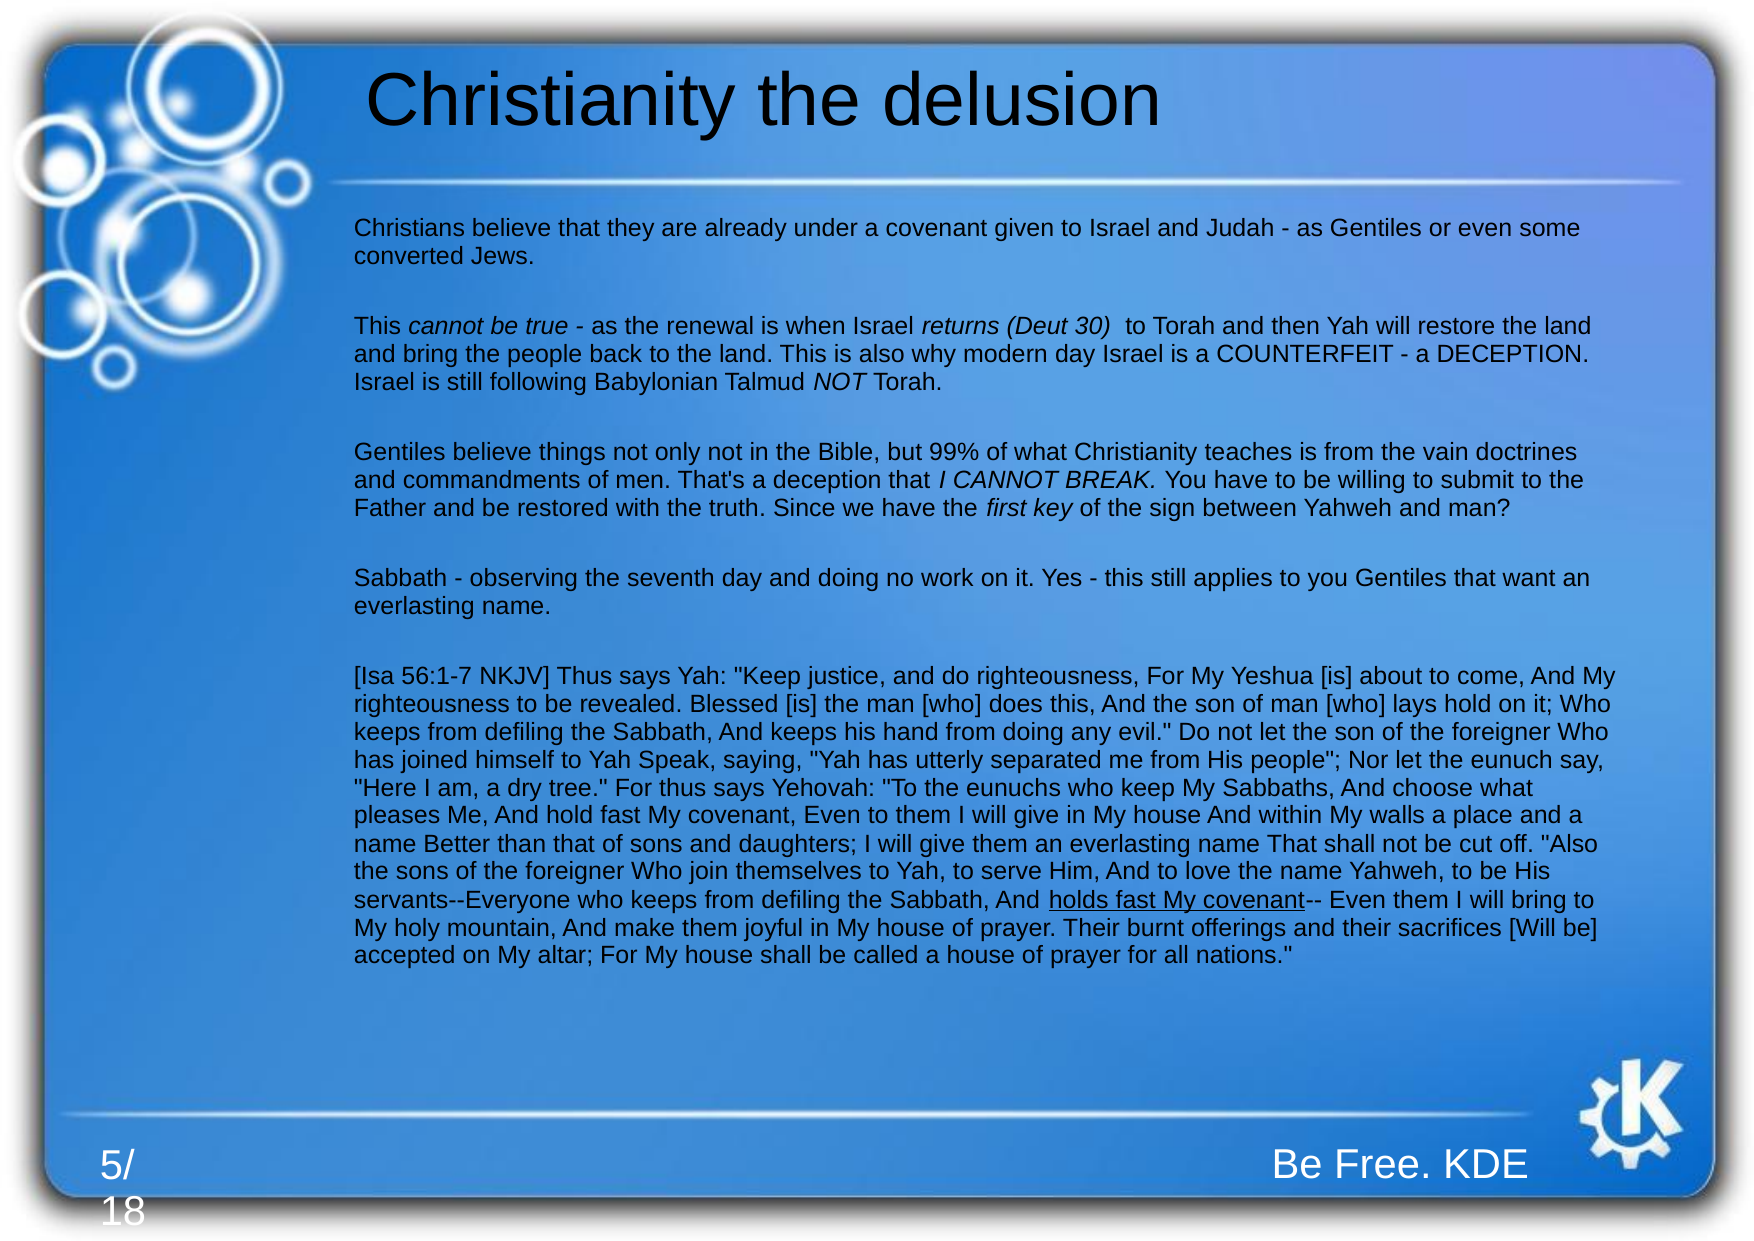

Christianity the delusion
Christians believe that they are already under a covenant given to Israel and Judah - as Gentiles or even some converted Jews.
This cannot be true - as the renewal is when Israel returns (Deut 30) to Torah and then Yah will restore the land and bring the people back to the land. This is also why modern day Israel is a COUNTERFEIT - a DECEPTION. Israel is still following Babylonian Talmud NOT Torah.
Gentiles believe things not only not in the Bible, but 99% of what Christianity teaches is from the vain doctrines and commandments of men. That's a deception that I CANNOT BREAK. You have to be willing to submit to the Father and be restored with the truth. Since we have the first key of the sign between Yahweh and man?
Sabbath - observing the seventh day and doing no work on it. Yes - this still applies to you Gentiles that want an everlasting name.
[Isa 56:1-7 NKJV] Thus says Yah: "Keep justice, and do righteousness, For My Yeshua [is] about to come, And My righteousness to be revealed. Blessed [is] the man [who] does this, And the son of man [who] lays hold on it; Who keeps from defiling the Sabbath, And keeps his hand from doing any evil." Do not let the son of the foreigner Who has joined himself to Yah Speak, saying, "Yah has utterly separated me from His people"; Nor let the eunuch say, "Here I am, a dry tree." For thus says Yehovah: "To the eunuchs who keep My Sabbaths, And choose what pleases Me, And hold fast My covenant, Even to them I will give in My house And within My walls a place and a name Better than that of sons and daughters; I will give them an everlasting name That shall not be cut off. "Also the sons of the foreigner Who join themselves to Yah, to serve Him, And to love the name Yahweh, to be His servants--Everyone who keeps from defiling the Sabbath, And holds fast My covenant-- Even them I will bring to My holy mountain, And make them joyful in My house of prayer. Their burnt offerings and their sacrifices [Will be] accepted on My altar; For My house shall be called a house of prayer for all nations."